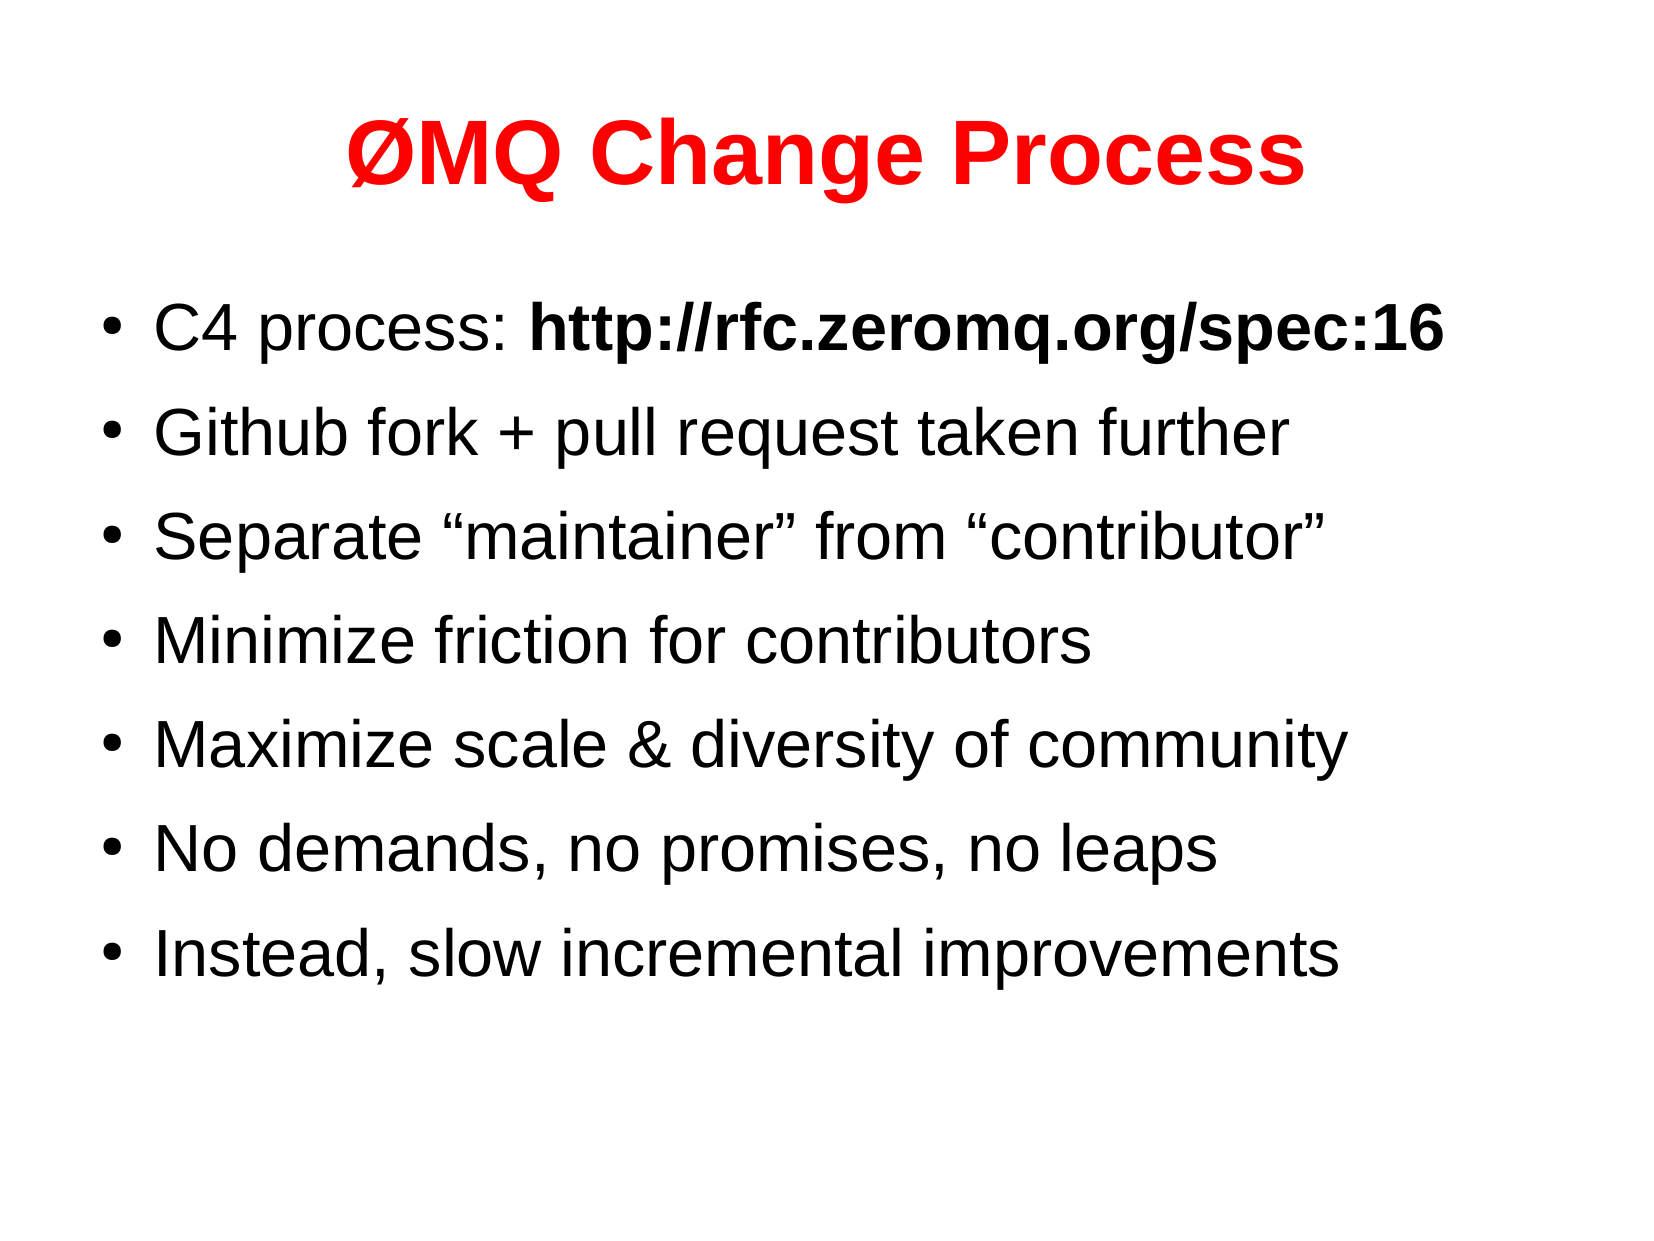

# ØMQ Change Process
C4 process: http://rfc.zeromq.org/spec:16
Github fork + pull request taken further
Separate “maintainer” from “contributor”
Minimize friction for contributors
Maximize scale & diversity of community
No demands, no promises, no leaps
Instead, slow incremental improvements